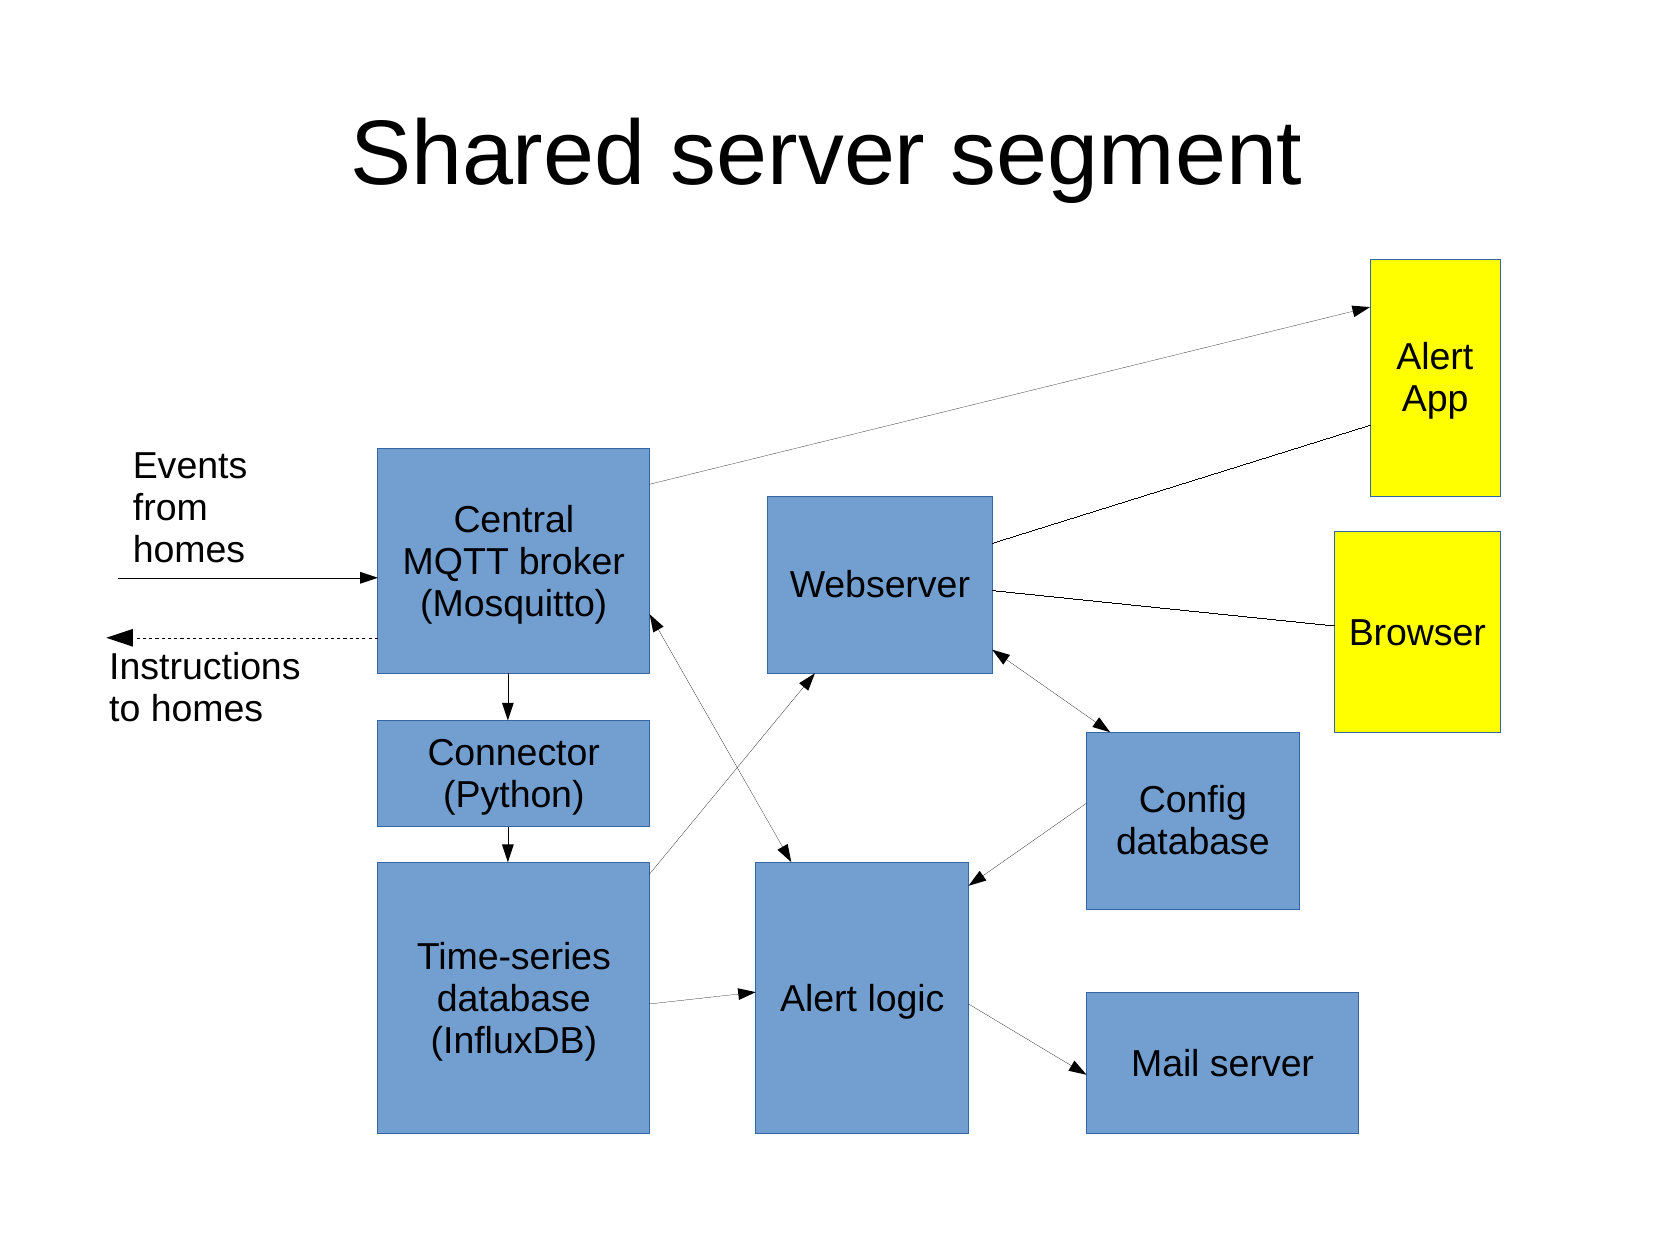

# Shared server segment
Alert
App
Events
from homes
Central
MQTT broker
(Mosquitto)
Webserver
Browser
Instructions
to homes
Connector
(Python)
Config
database
Time-series
database
(InfluxDB)
Alert logic
Mail server